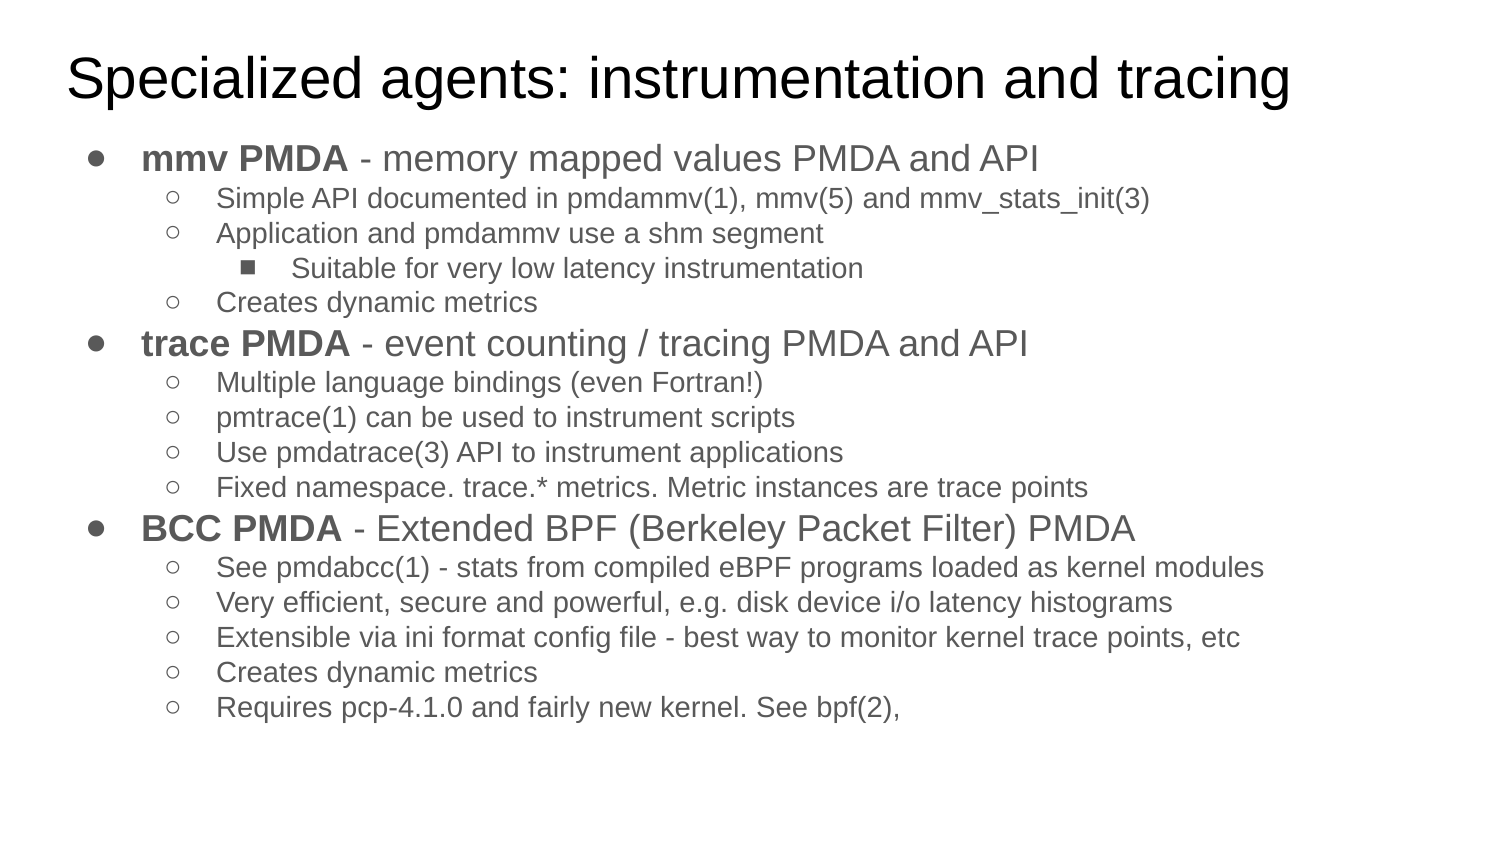

# Specialized agents: instrumentation and tracing
mmv PMDA - memory mapped values PMDA and API
Simple API documented in pmdammv(1), mmv(5) and mmv_stats_init(3)
Application and pmdammv use a shm segment
Suitable for very low latency instrumentation
Creates dynamic metrics
trace PMDA - event counting / tracing PMDA and API
Multiple language bindings (even Fortran!)
pmtrace(1) can be used to instrument scripts
Use pmdatrace(3) API to instrument applications
Fixed namespace. trace.* metrics. Metric instances are trace points
BCC PMDA - Extended BPF (Berkeley Packet Filter) PMDA
See pmdabcc(1) - stats from compiled eBPF programs loaded as kernel modules
Very efficient, secure and powerful, e.g. disk device i/o latency histograms
Extensible via ini format config file - best way to monitor kernel trace points, etc
Creates dynamic metrics
Requires pcp-4.1.0 and fairly new kernel. See bpf(2),